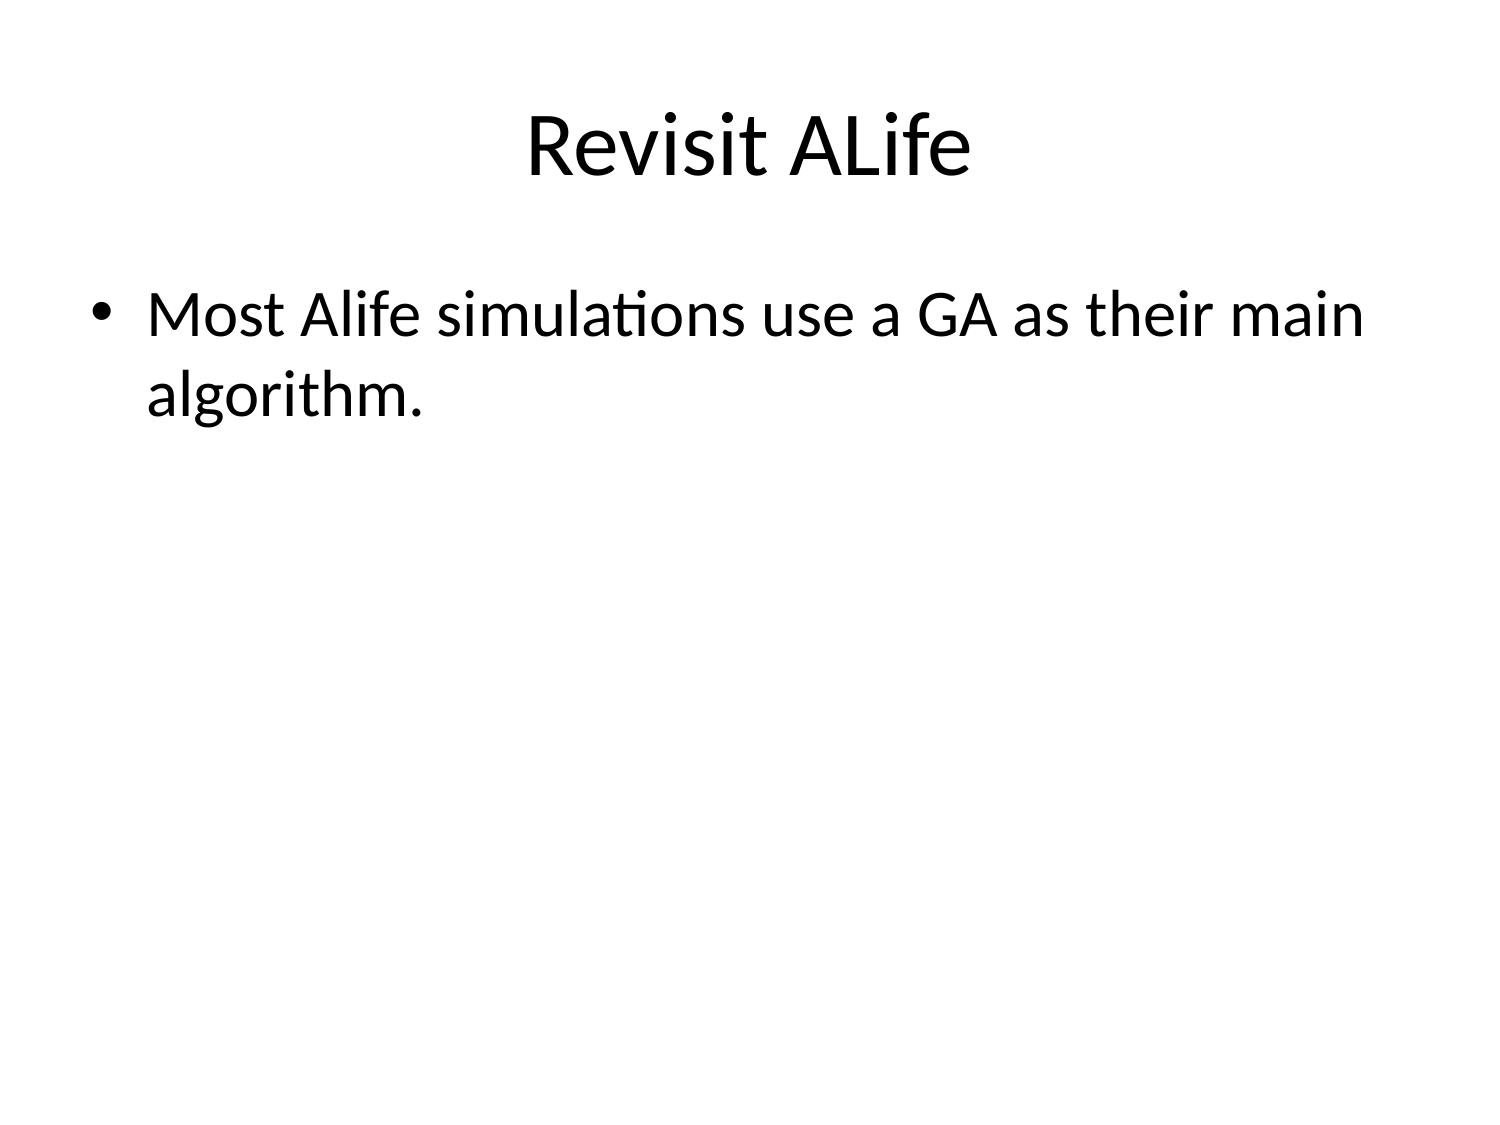

# Revisit ALife
Most Alife simulations use a GA as their main algorithm.